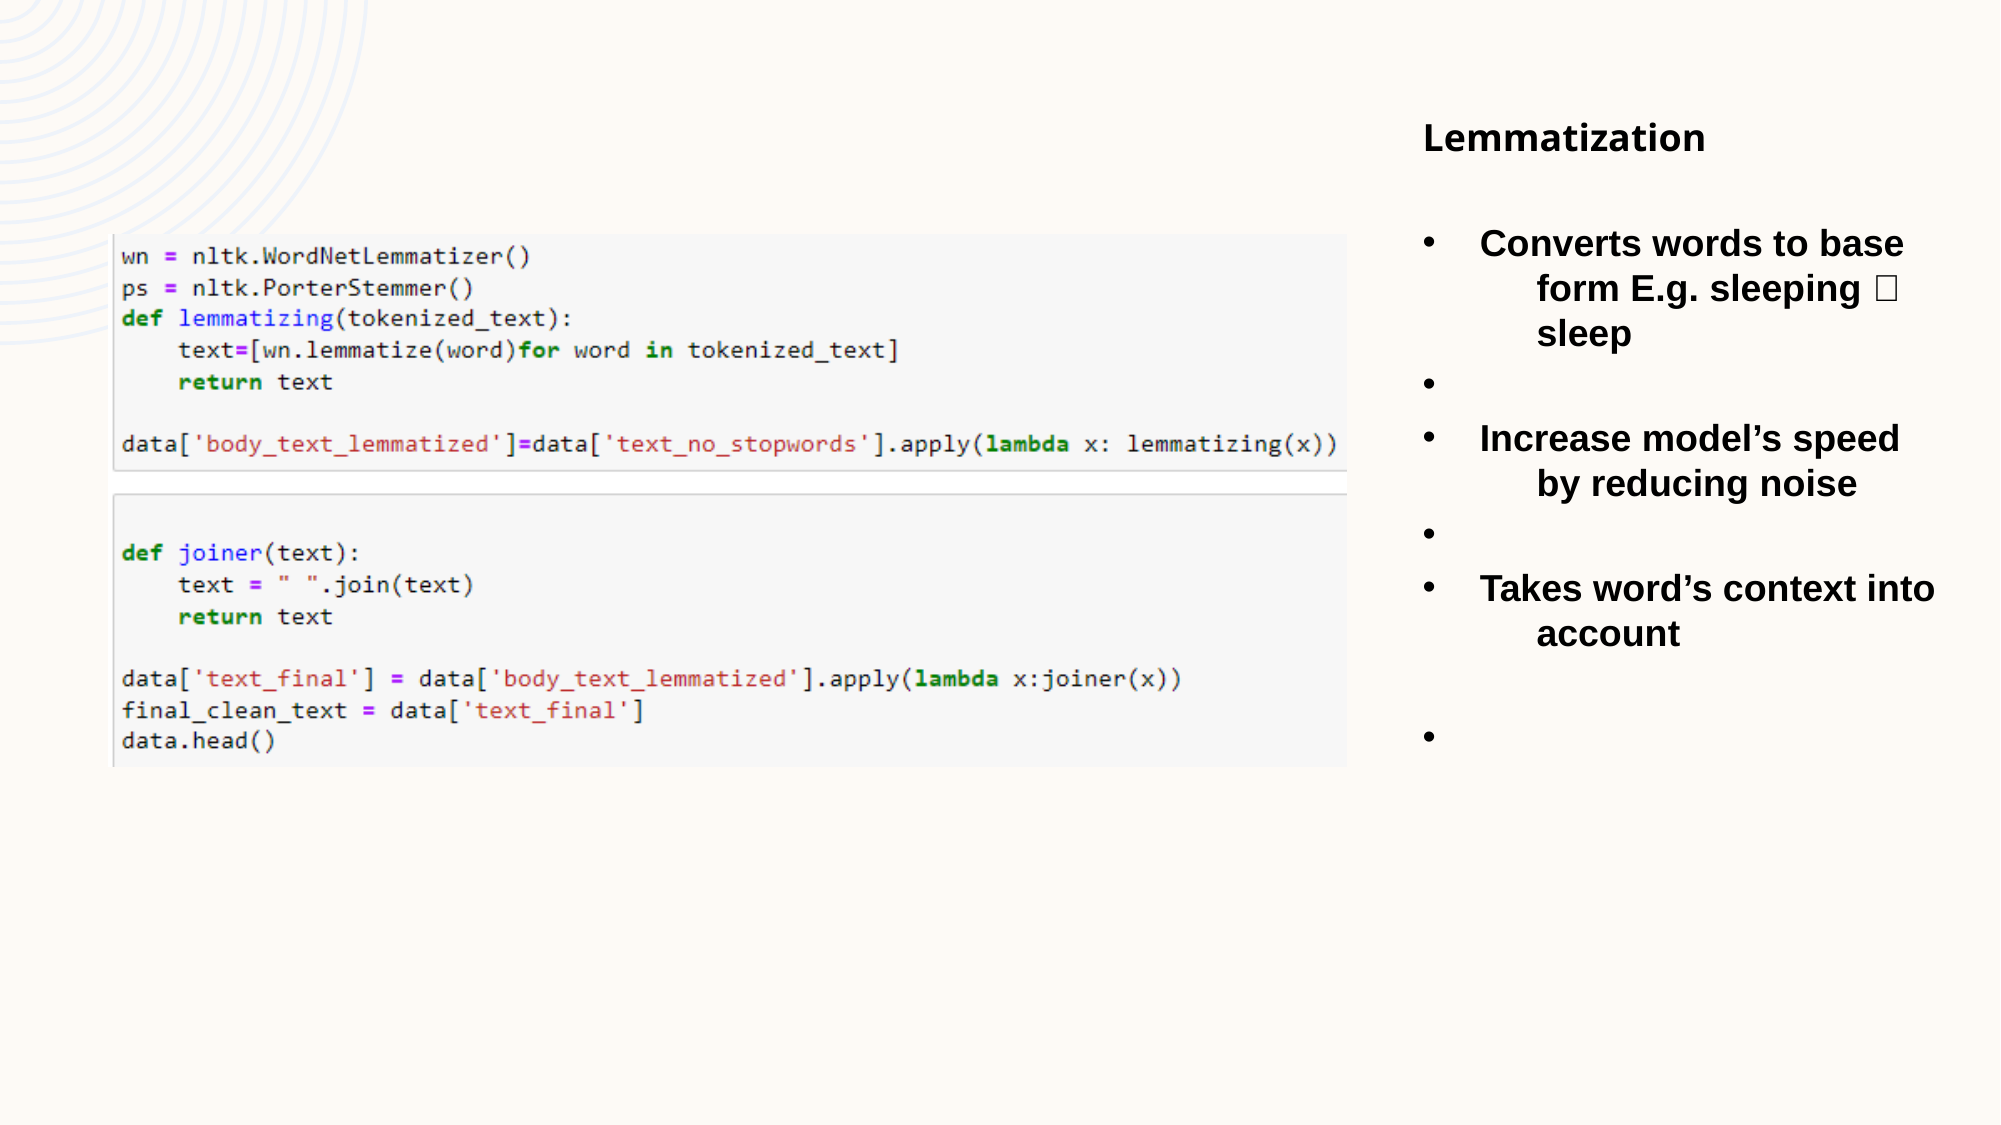

# Lemmatization
Converts words to base form E.g. sleeping  sleep
Increase model’s speed by reducing noise
Takes word’s context into account